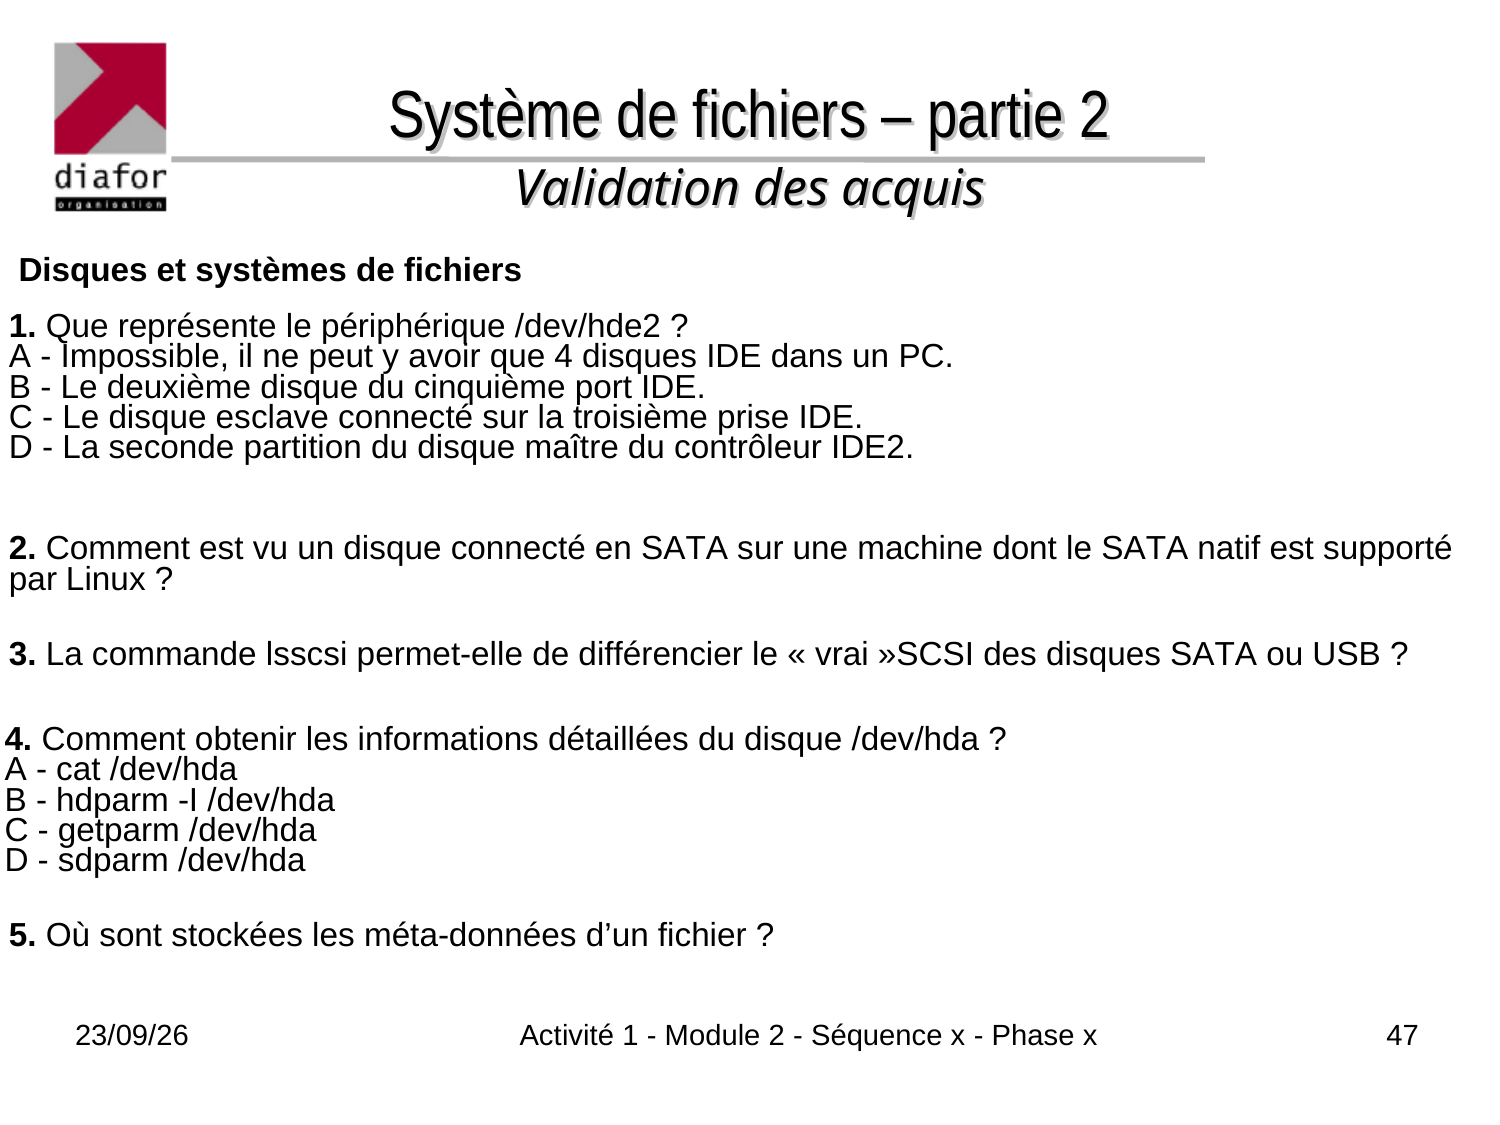

# Système de fichiers – partie 2 Validation des acquis
Disques et systèmes de fichiers
1. Que représente le périphérique /dev/hde2 ?
A - Impossible, il ne peut y avoir que 4 disques IDE dans un PC.
B - Le deuxième disque du cinquième port IDE.
C - Le disque esclave connecté sur la troisième prise IDE.
D - La seconde partition du disque maître du contrôleur IDE2.
2. Comment est vu un disque connecté en SATA sur une machine dont le SATA natif est supporté par Linux ?
3. La commande lsscsi permet-elle de différencier le « vrai »SCSI des disques SATA ou USB ?
4. Comment obtenir les informations détaillées du disque /dev/hda ?
A - cat /dev/hda
B - hdparm -I /dev/hda
C - getparm /dev/hda
D - sdparm /dev/hda
5. Où sont stockées les méta-données d’un fichier ?
Activité 1 - Module 2 - Séquence x - Phase x
47